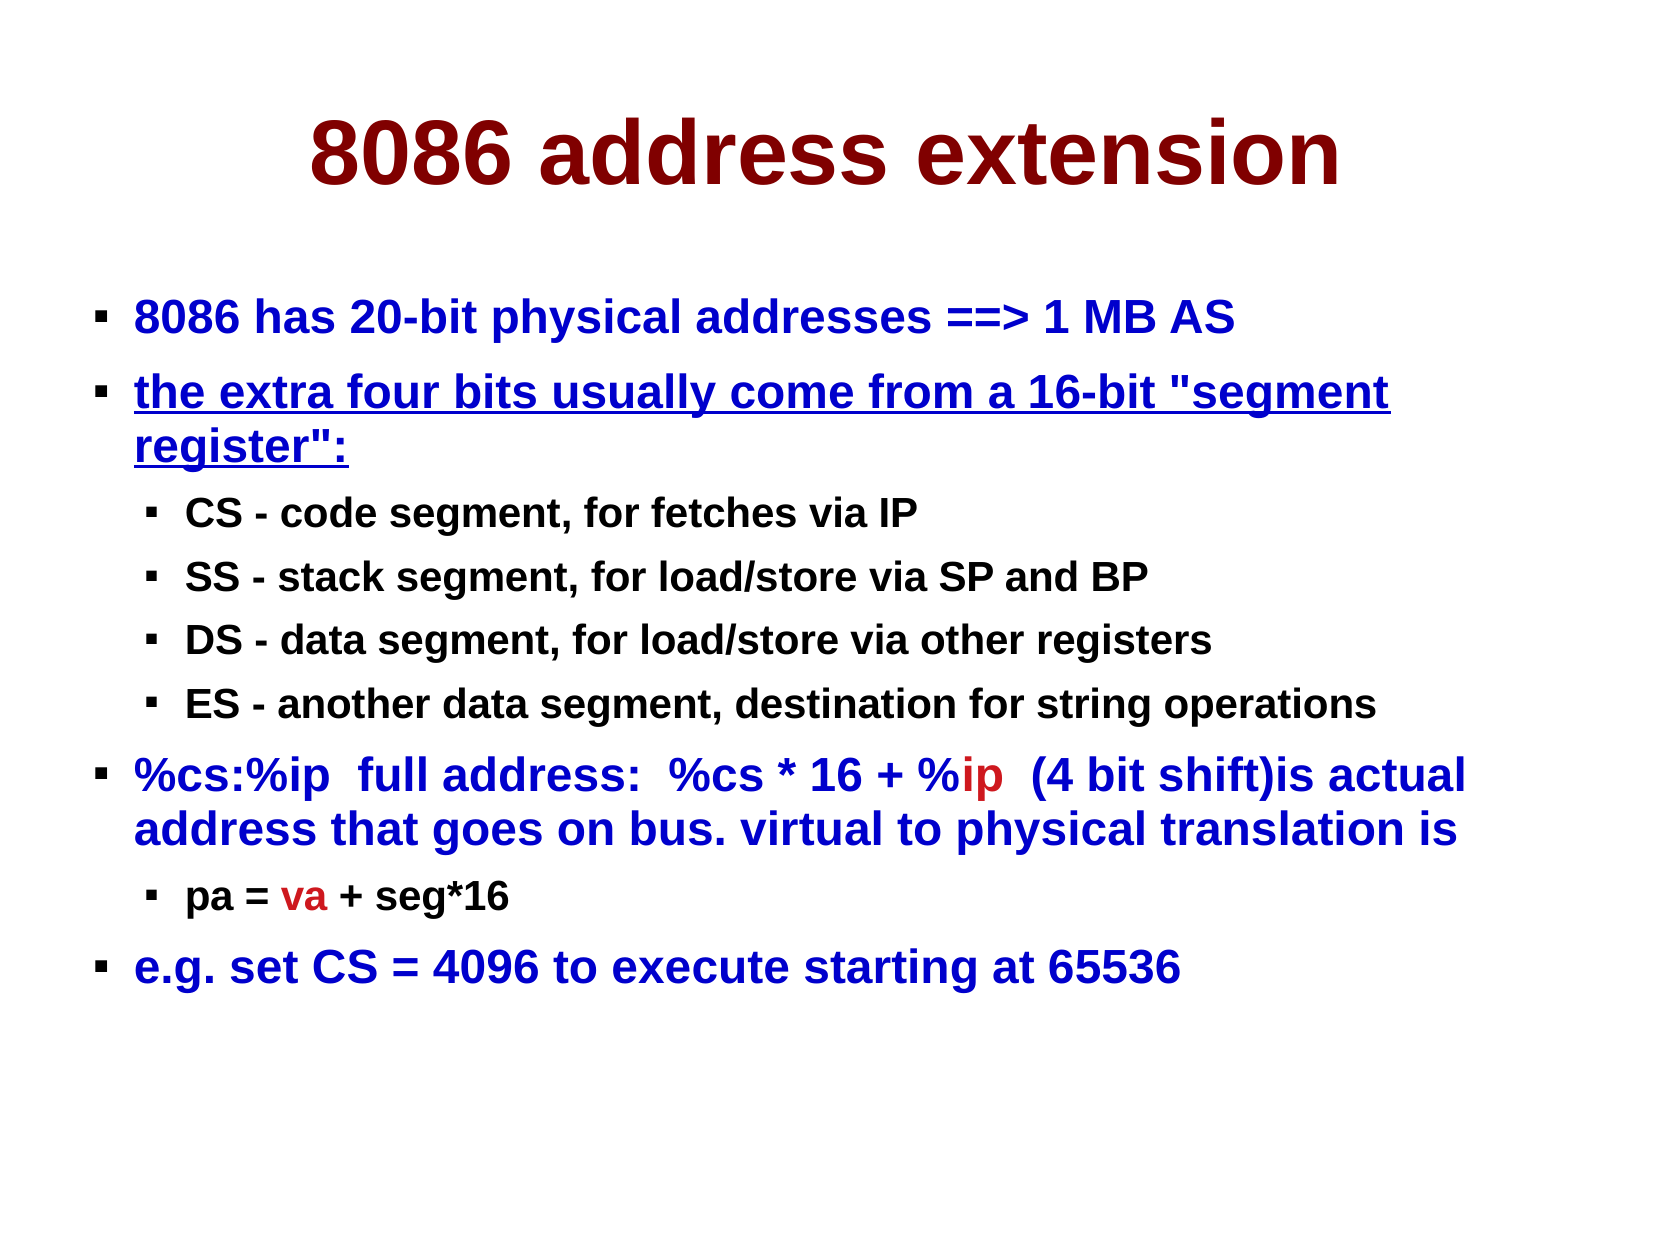

# 8086 address extension
8086 has 20-bit physical addresses ==> 1 MB AS
the extra four bits usually come from a 16-bit "segment register":
CS - code segment, for fetches via IP
SS - stack segment, for load/store via SP and BP
DS - data segment, for load/store via other registers
ES - another data segment, destination for string operations
%cs:%ip full address: %cs * 16 + %ip (4 bit shift)is actual address that goes on bus. virtual to physical translation is
pa = va + seg*16
e.g. set CS = 4096 to execute starting at 65536